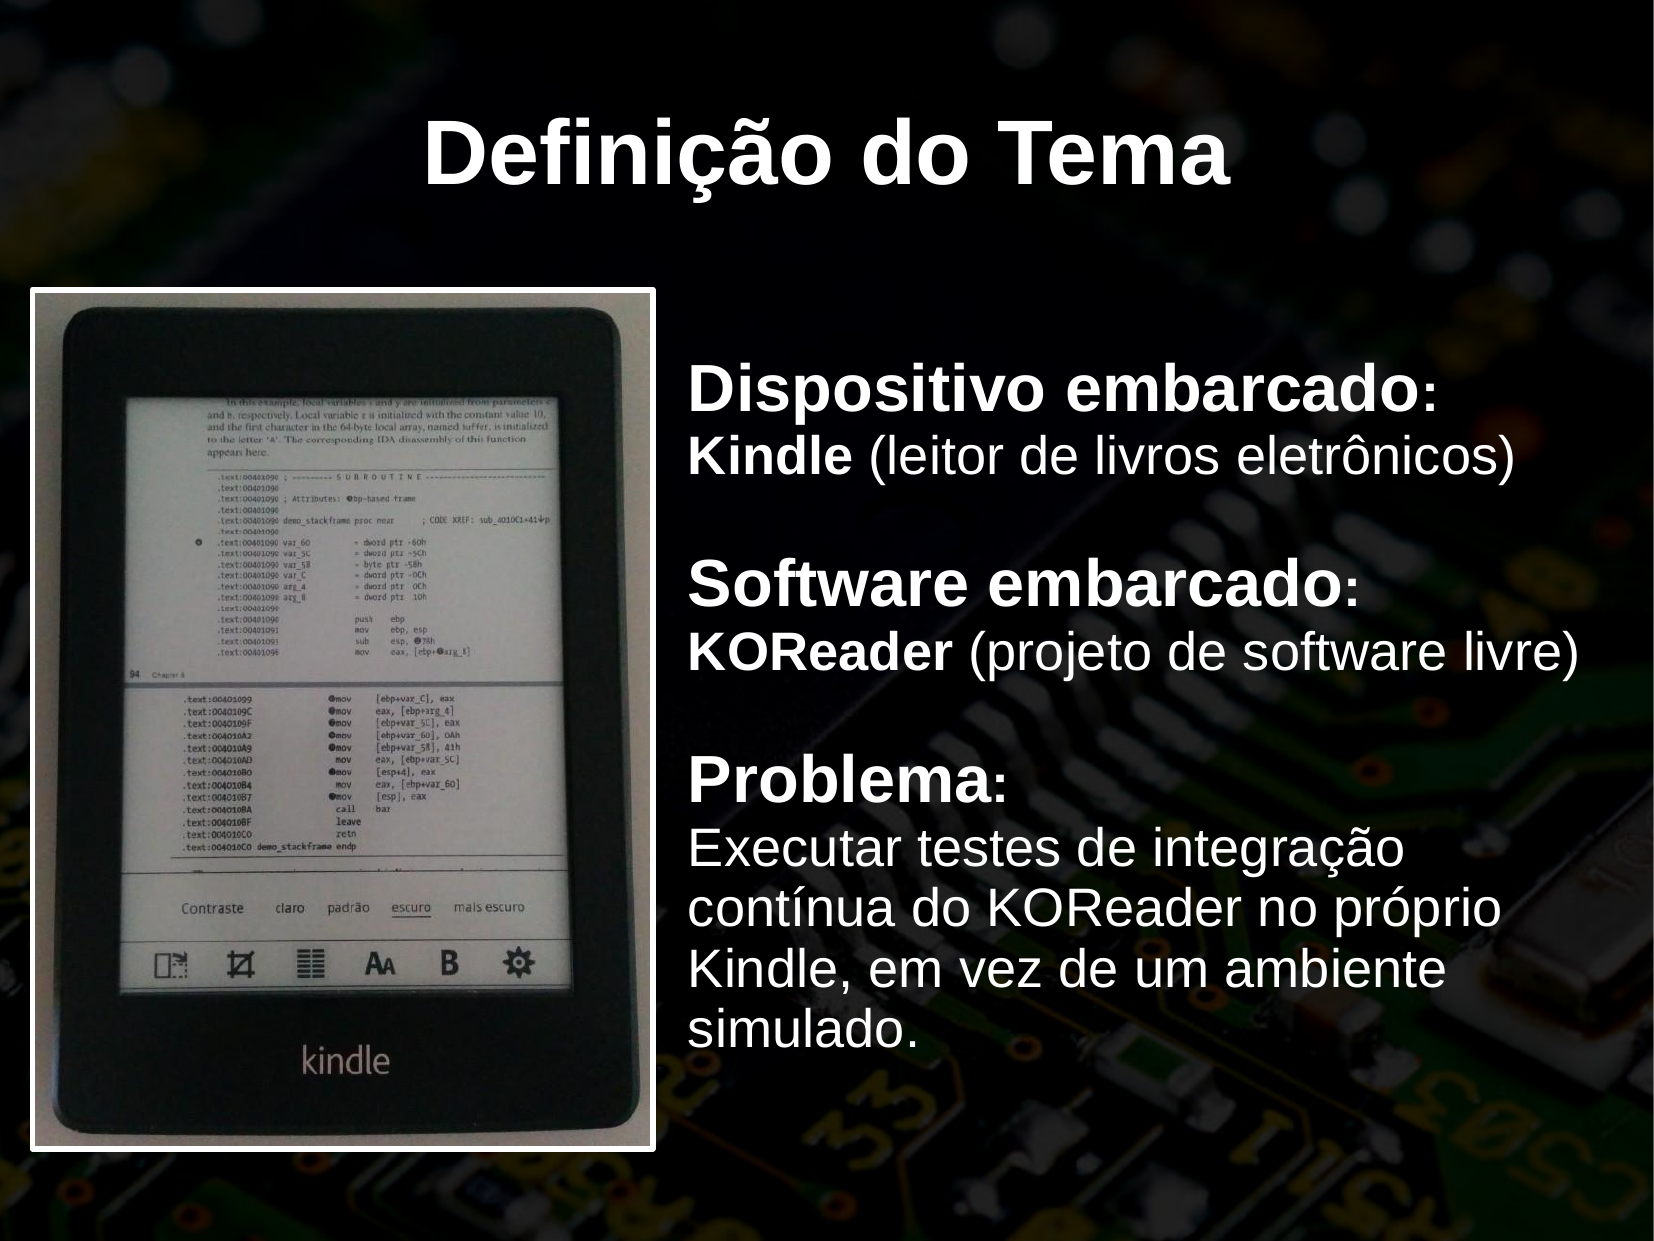

# Definição do Tema
Dispositivo embarcado:
Kindle (leitor de livros eletrônicos)
Software embarcado:
KOReader (projeto de software livre)
Problema:
Executar testes de integração contínua do KOReader no próprio Kindle, em vez de um ambiente simulado.